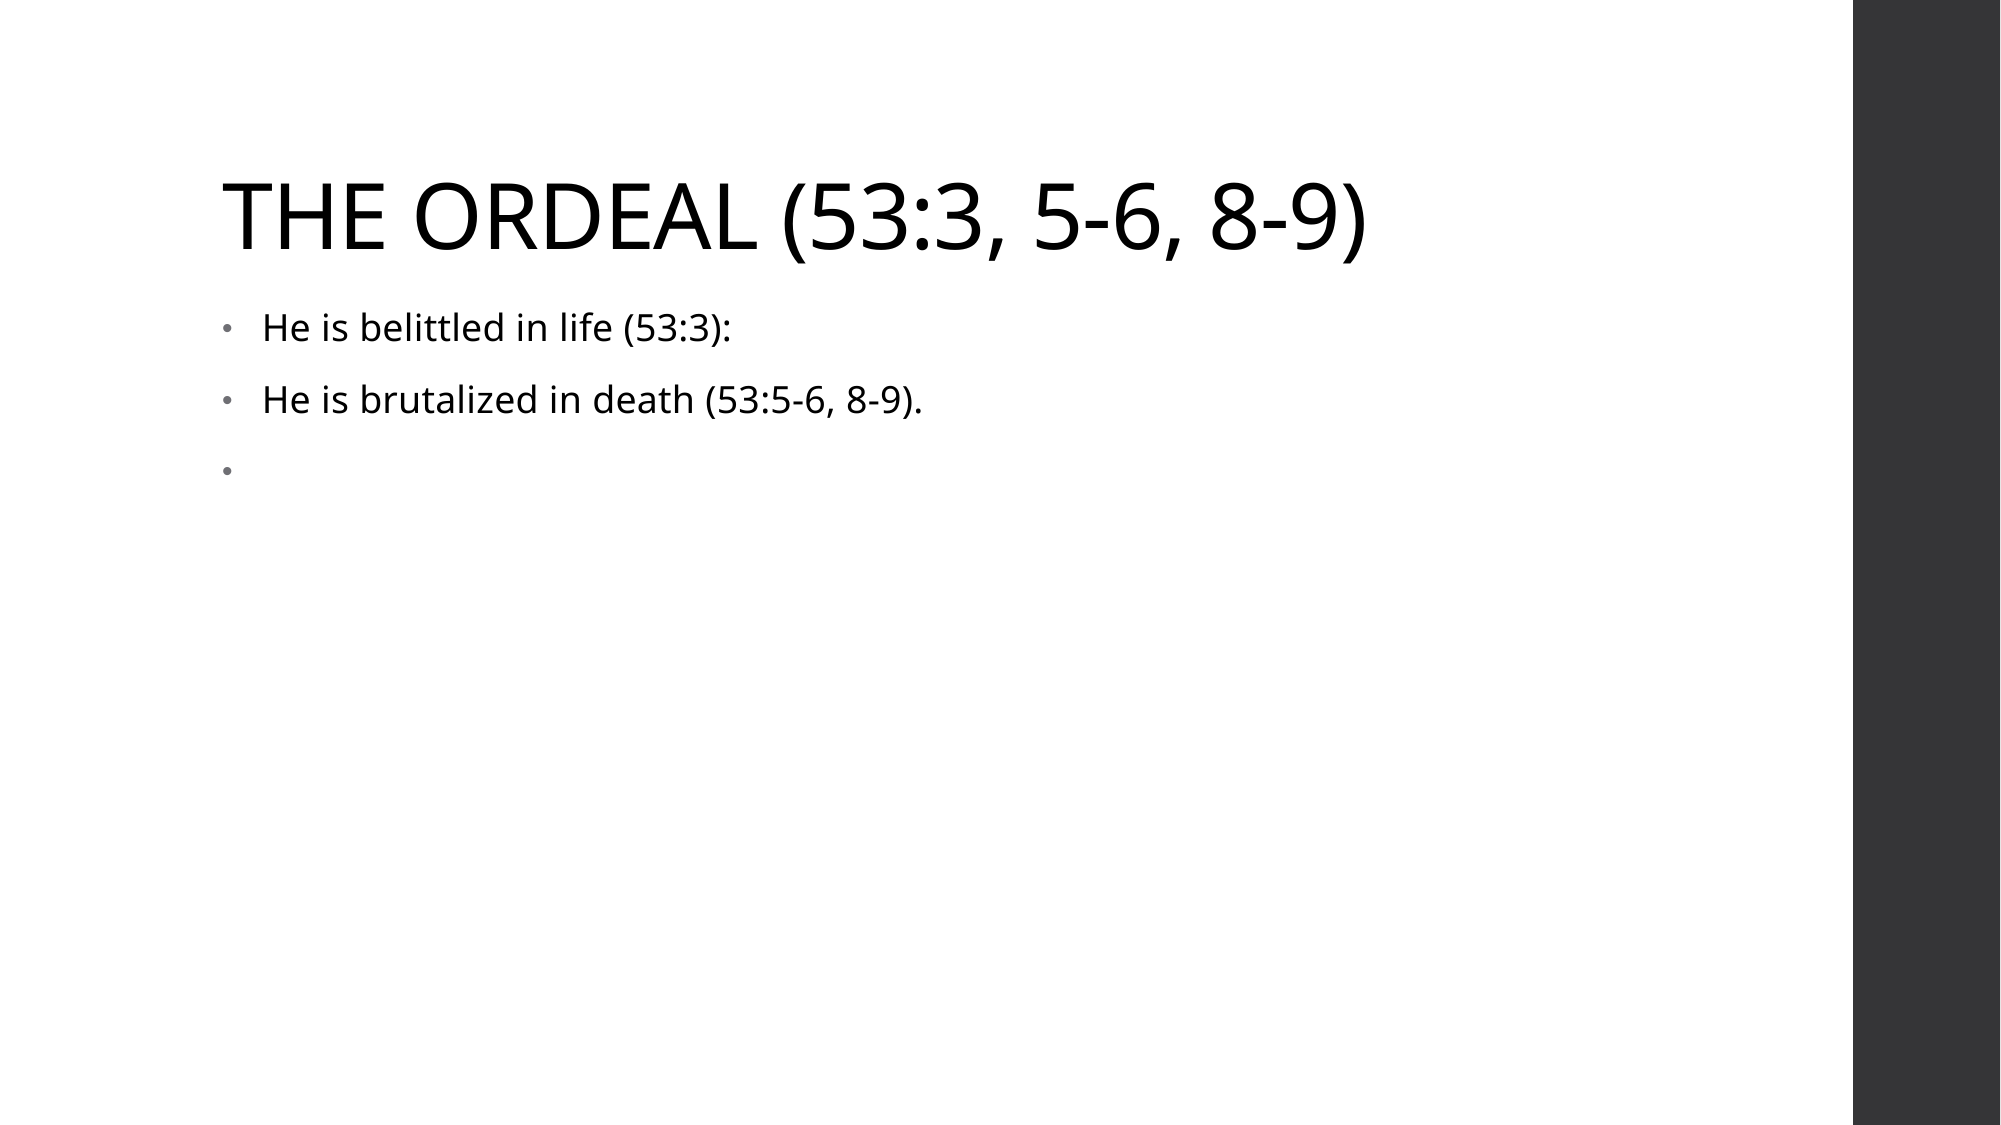

# THE ORDEAL (53:3, 5-6, 8-9)
 He is belittled in life (53:3):
 He is brutalized in death (53:5-6, 8-9).